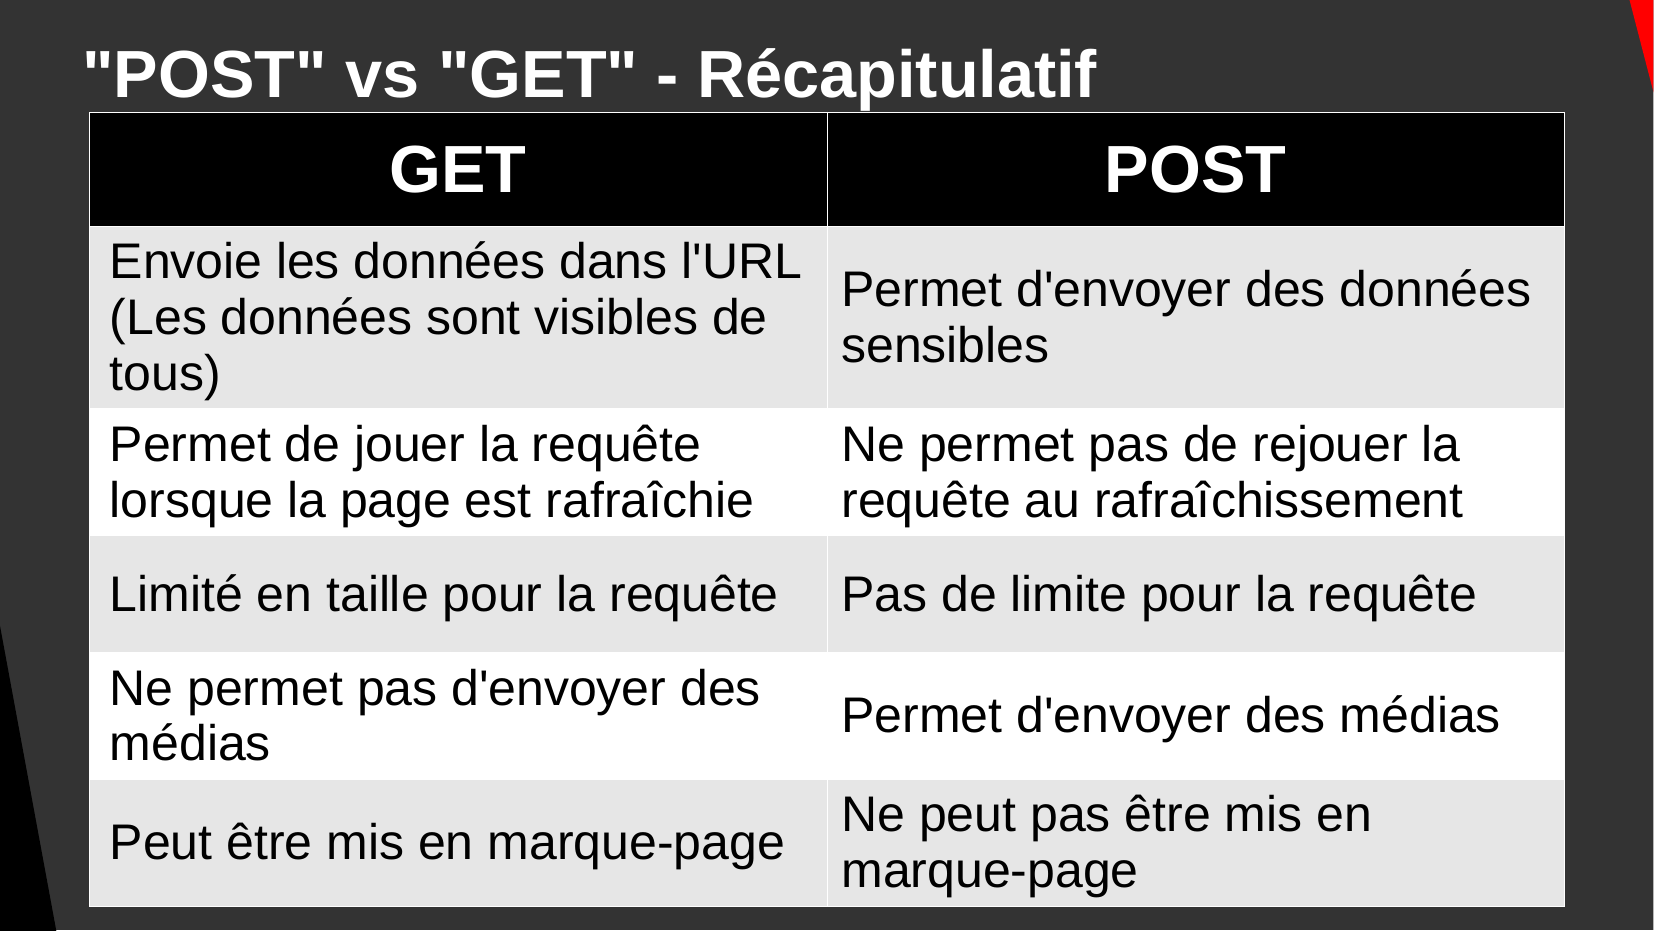

# "POST" vs "GET" - Récapitulatif
| GET | POST |
| --- | --- |
| Envoie les données dans l'URL (Les données sont visibles de tous) | Permet d'envoyer des données sensibles |
| Permet de jouer la requête lorsque la page est rafraîchie | Ne permet pas de rejouer la requête au rafraîchissement |
| Limité en taille pour la requête | Pas de limite pour la requête |
| Ne permet pas d'envoyer des médias | Permet d'envoyer des médias |
| Peut être mis en marque-page | Ne peut pas être mis en marque-page |